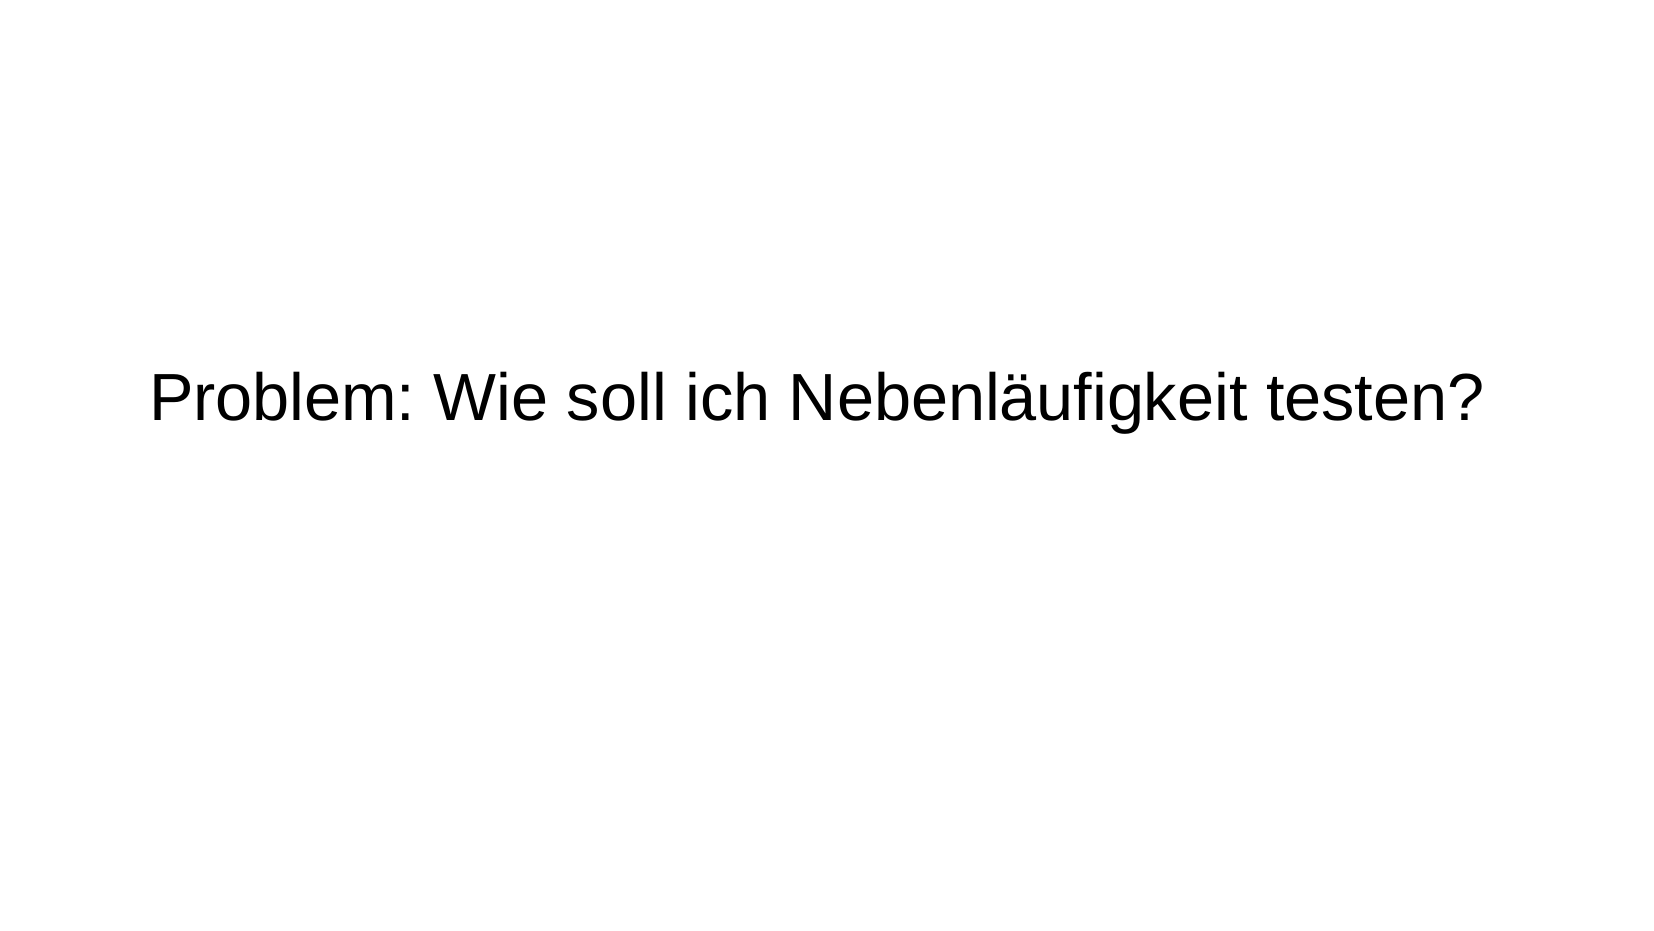

# Problem: Wie soll ich Nebenläufigkeit testen?